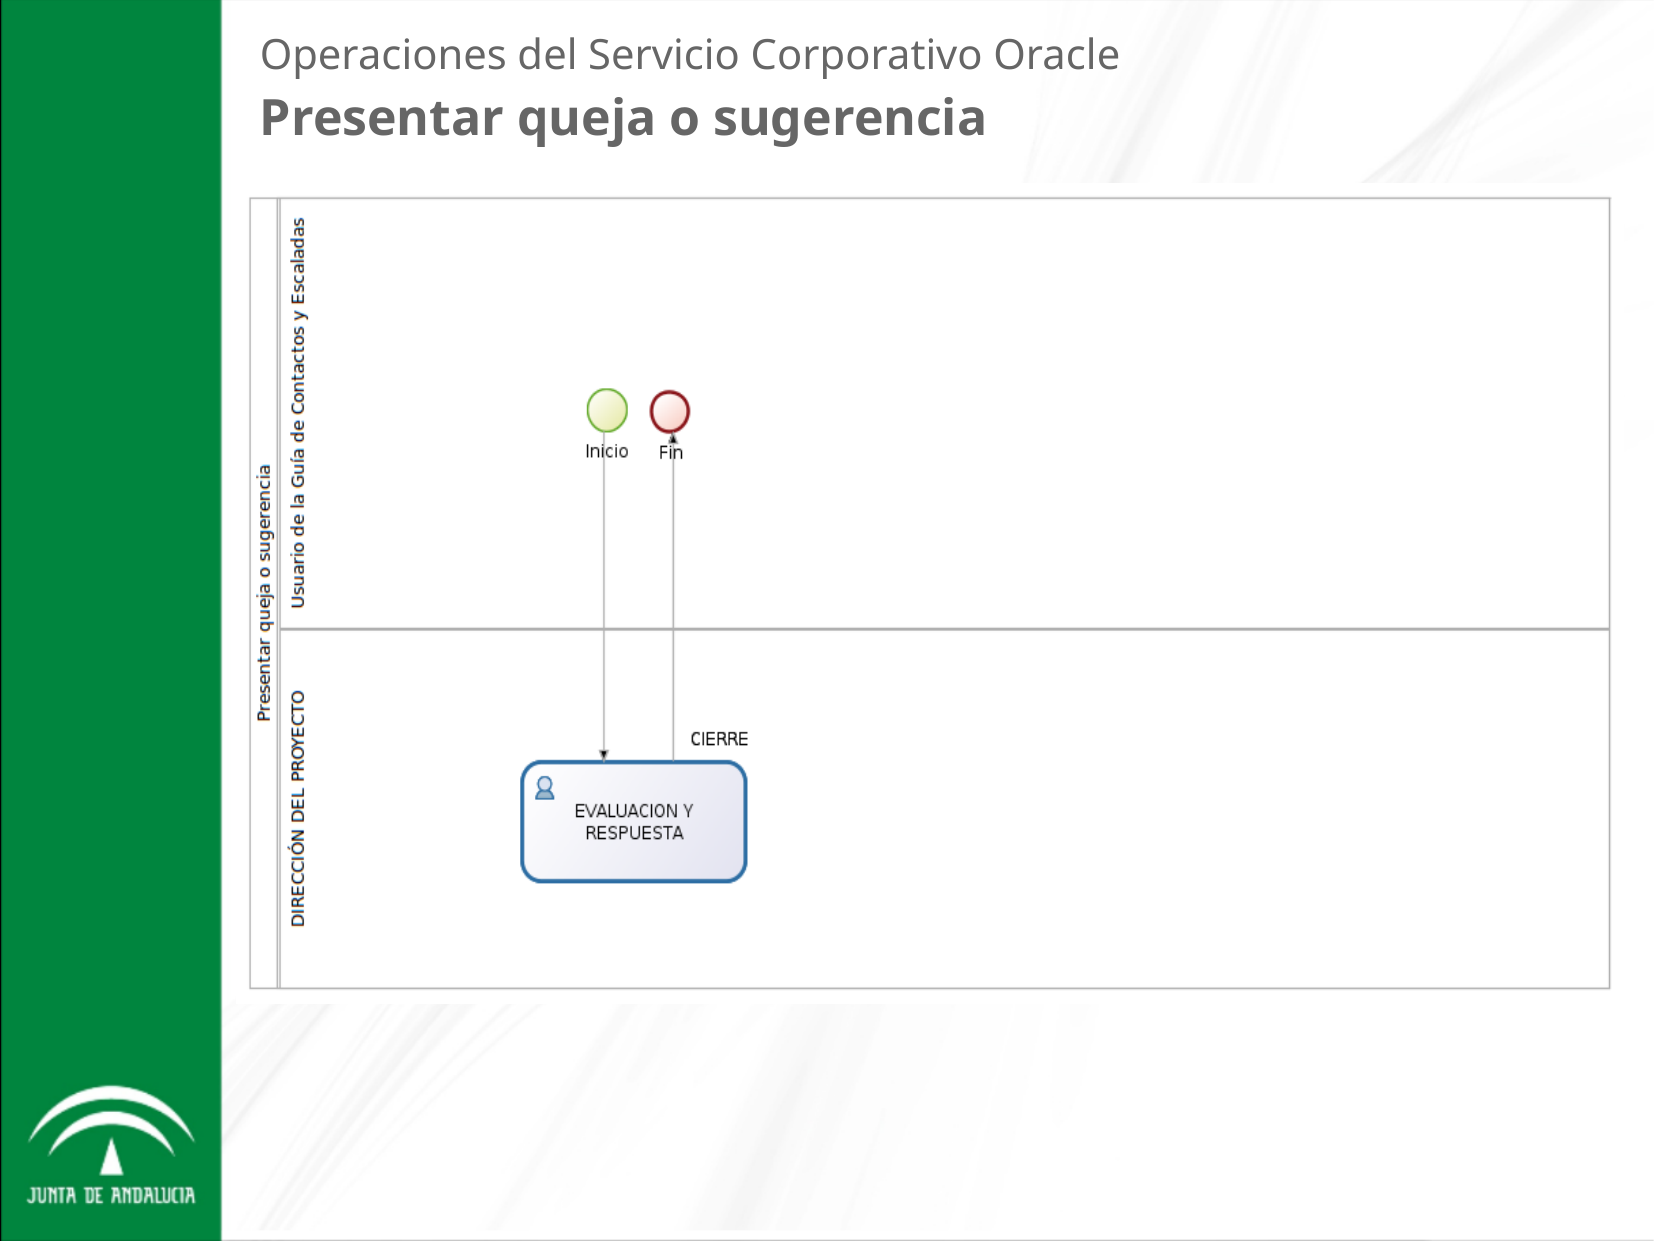

# Operaciones del Servicio Corporativo Oracle Presentar queja o sugerencia